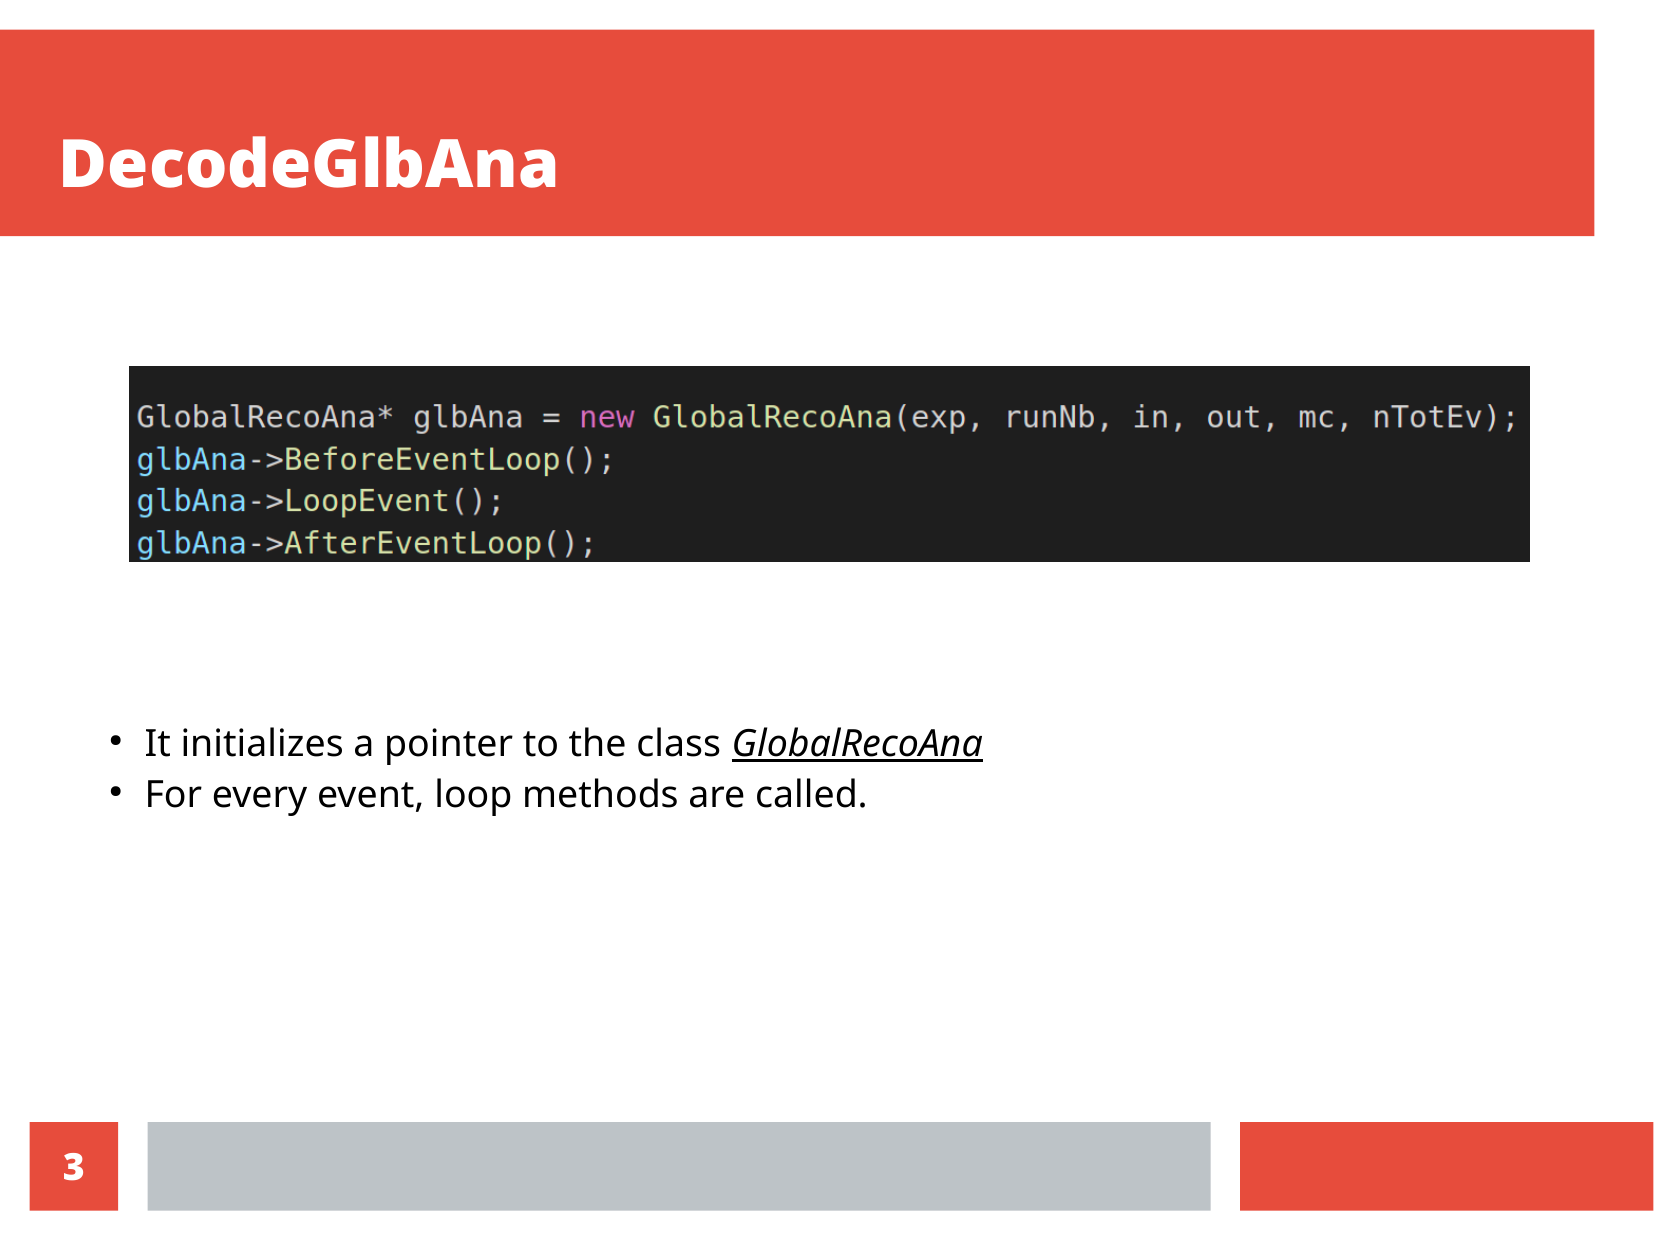

# DecodeGlbAna
It initializes a pointer to the class GlobalRecoAna
For every event, loop methods are called.
3